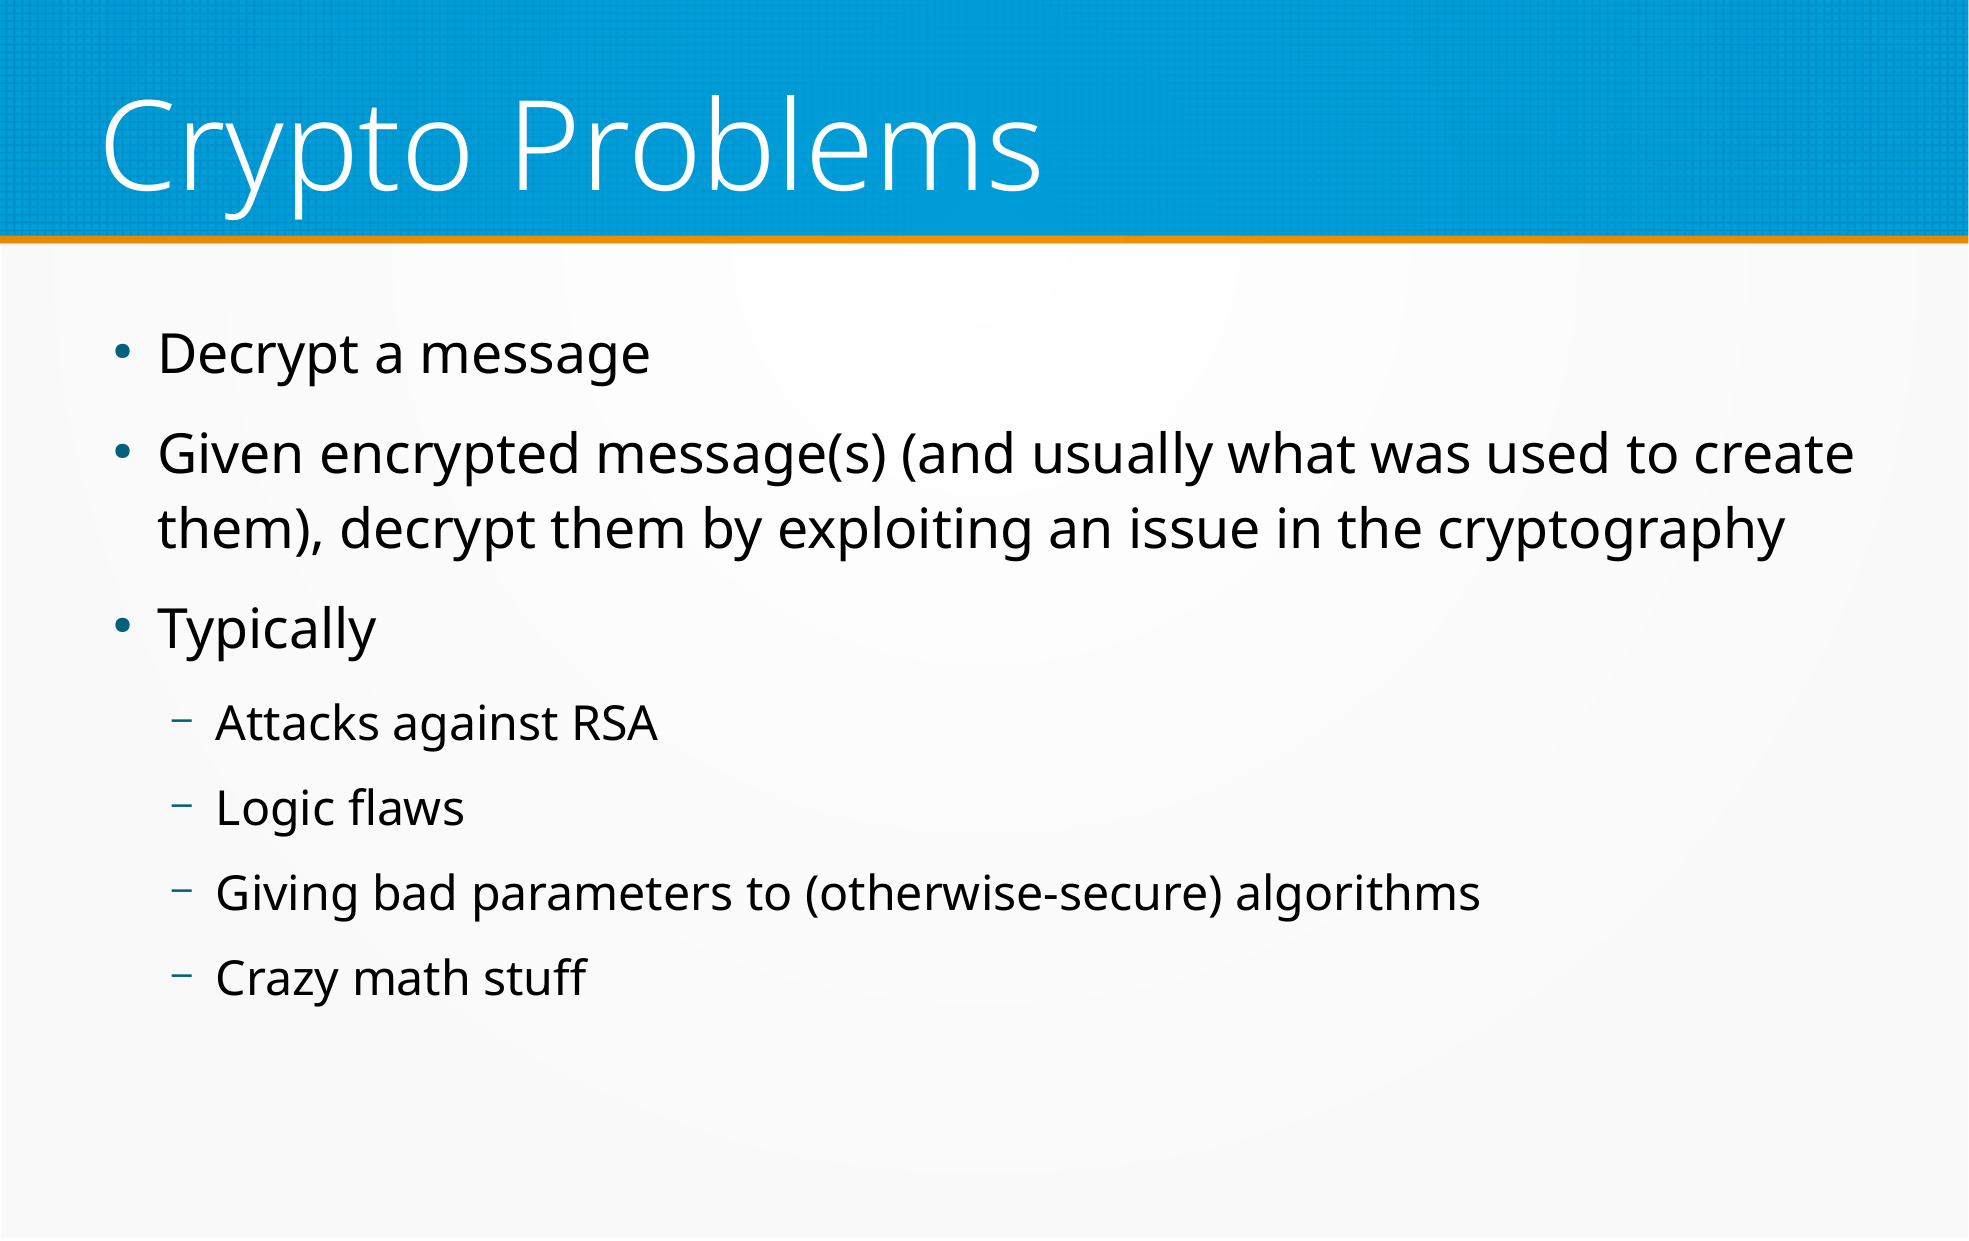

# Crypto Problems
Decrypt a message
Given encrypted message(s) (and usually what was used to create them), decrypt them by exploiting an issue in the cryptography
Typically
Attacks against RSA
Logic flaws
Giving bad parameters to (otherwise-secure) algorithms
Crazy math stuff